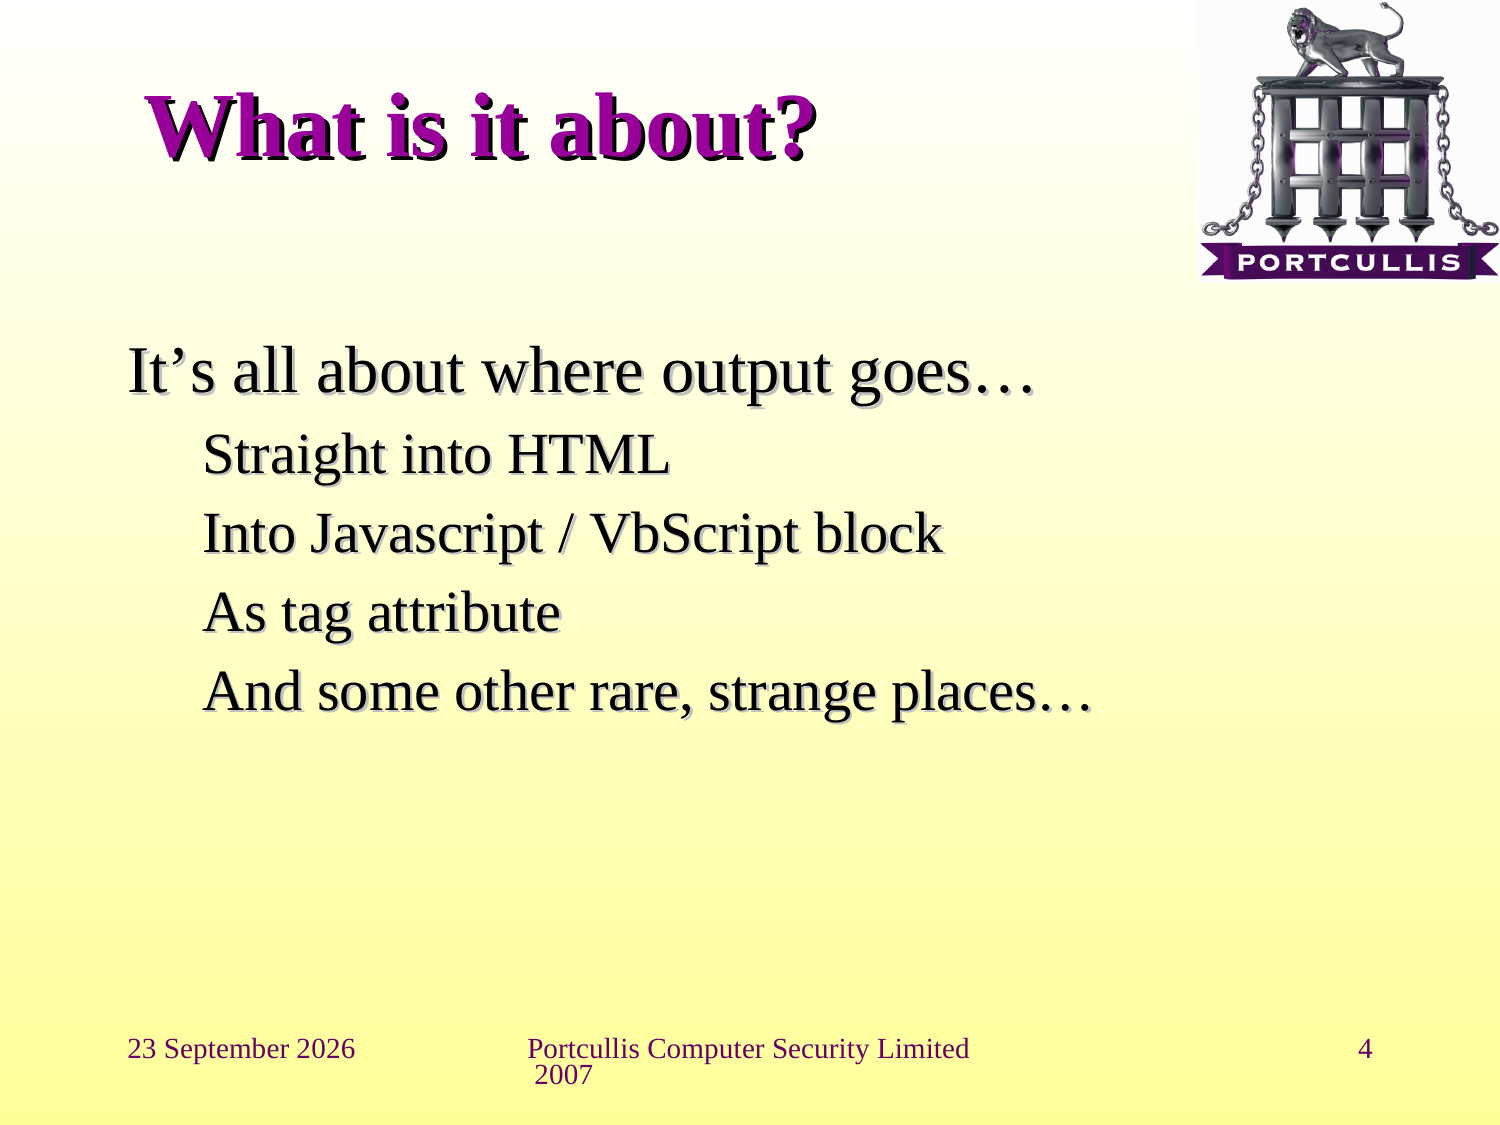

# What is it about?
It’s all about where output goes…
Straight into HTML
Into Javascript / VbScript block
As tag attribute
And some other rare, strange places…
Portcullis Computer Security Limited 2007
4